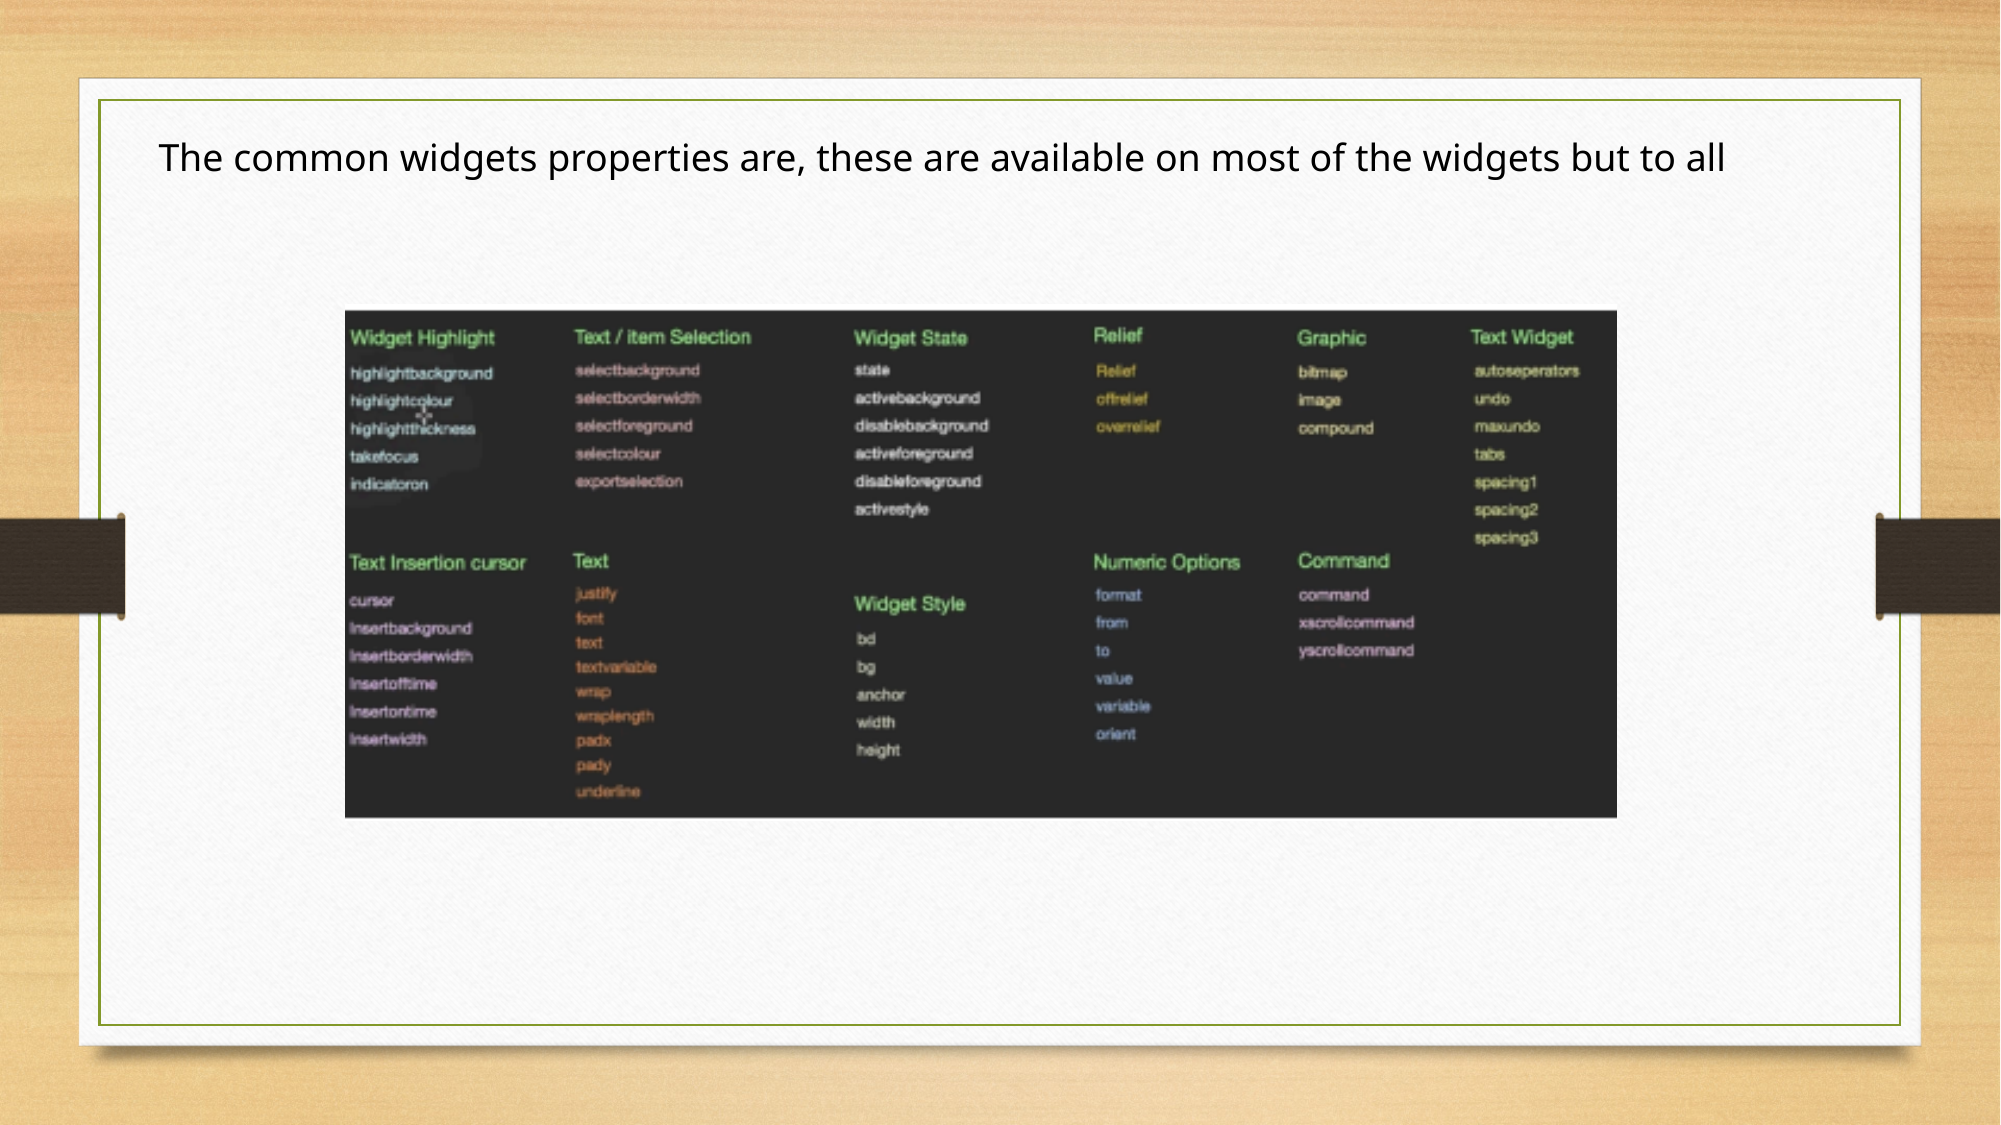

The common widgets properties are, these are available on most of the widgets but to all